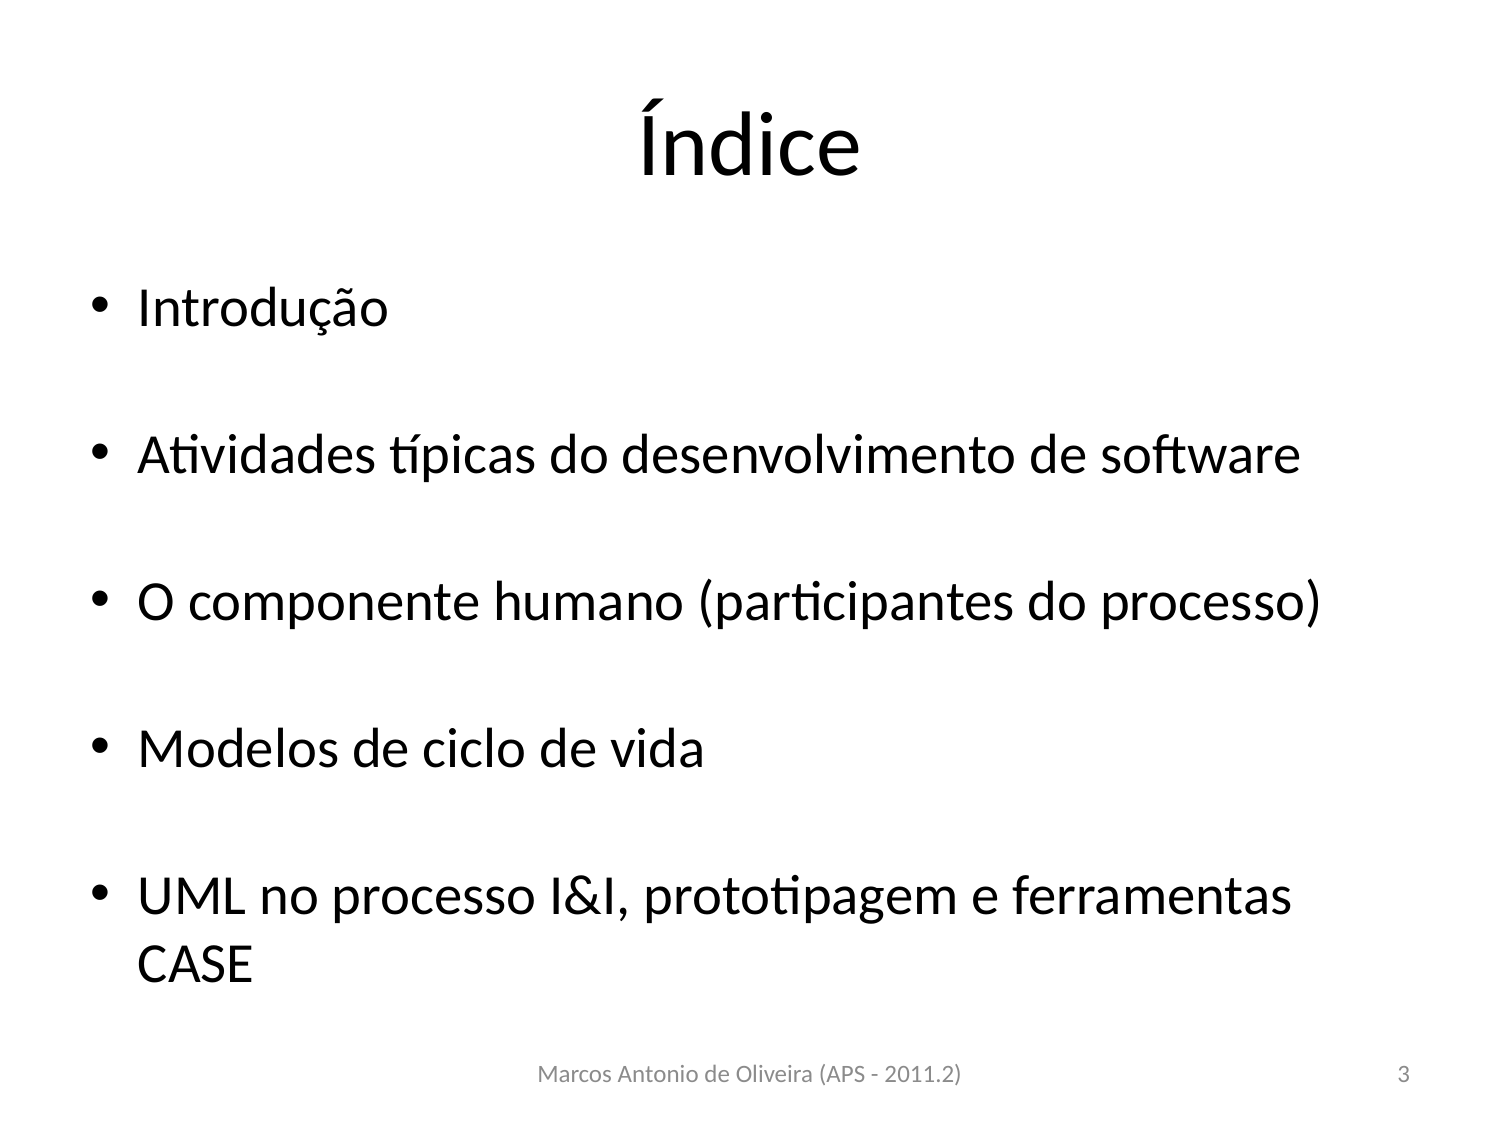

# Índice
Introdução
Atividades típicas do desenvolvimento de software
O componente humano (participantes do processo)
Modelos de ciclo de vida
UML no processo I&I, prototipagem e ferramentas CASE
Marcos Antonio de Oliveira (APS - 2011.2)
3